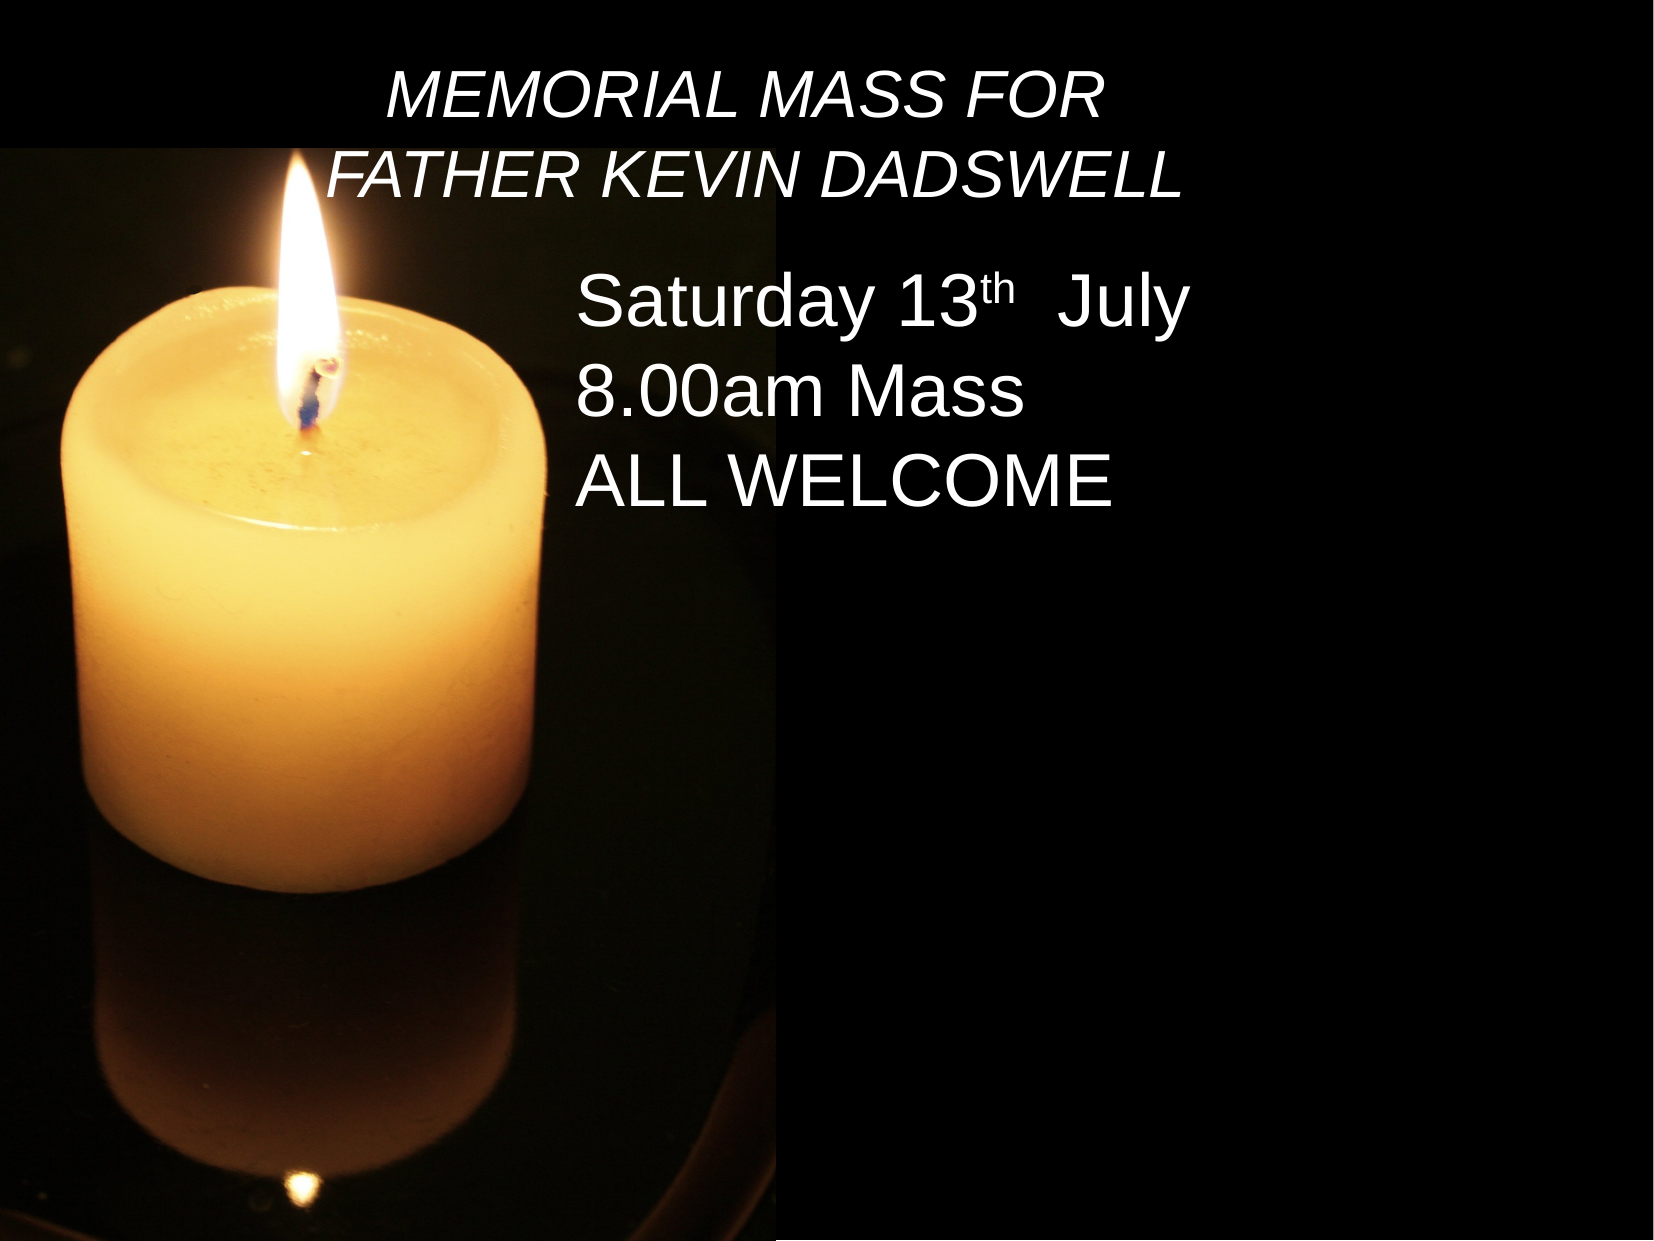

MEMORIAL MASS FOR
FATHER KEVIN DADSWELL
Saturday 13th July
8.00am Mass
ALL WELCOME